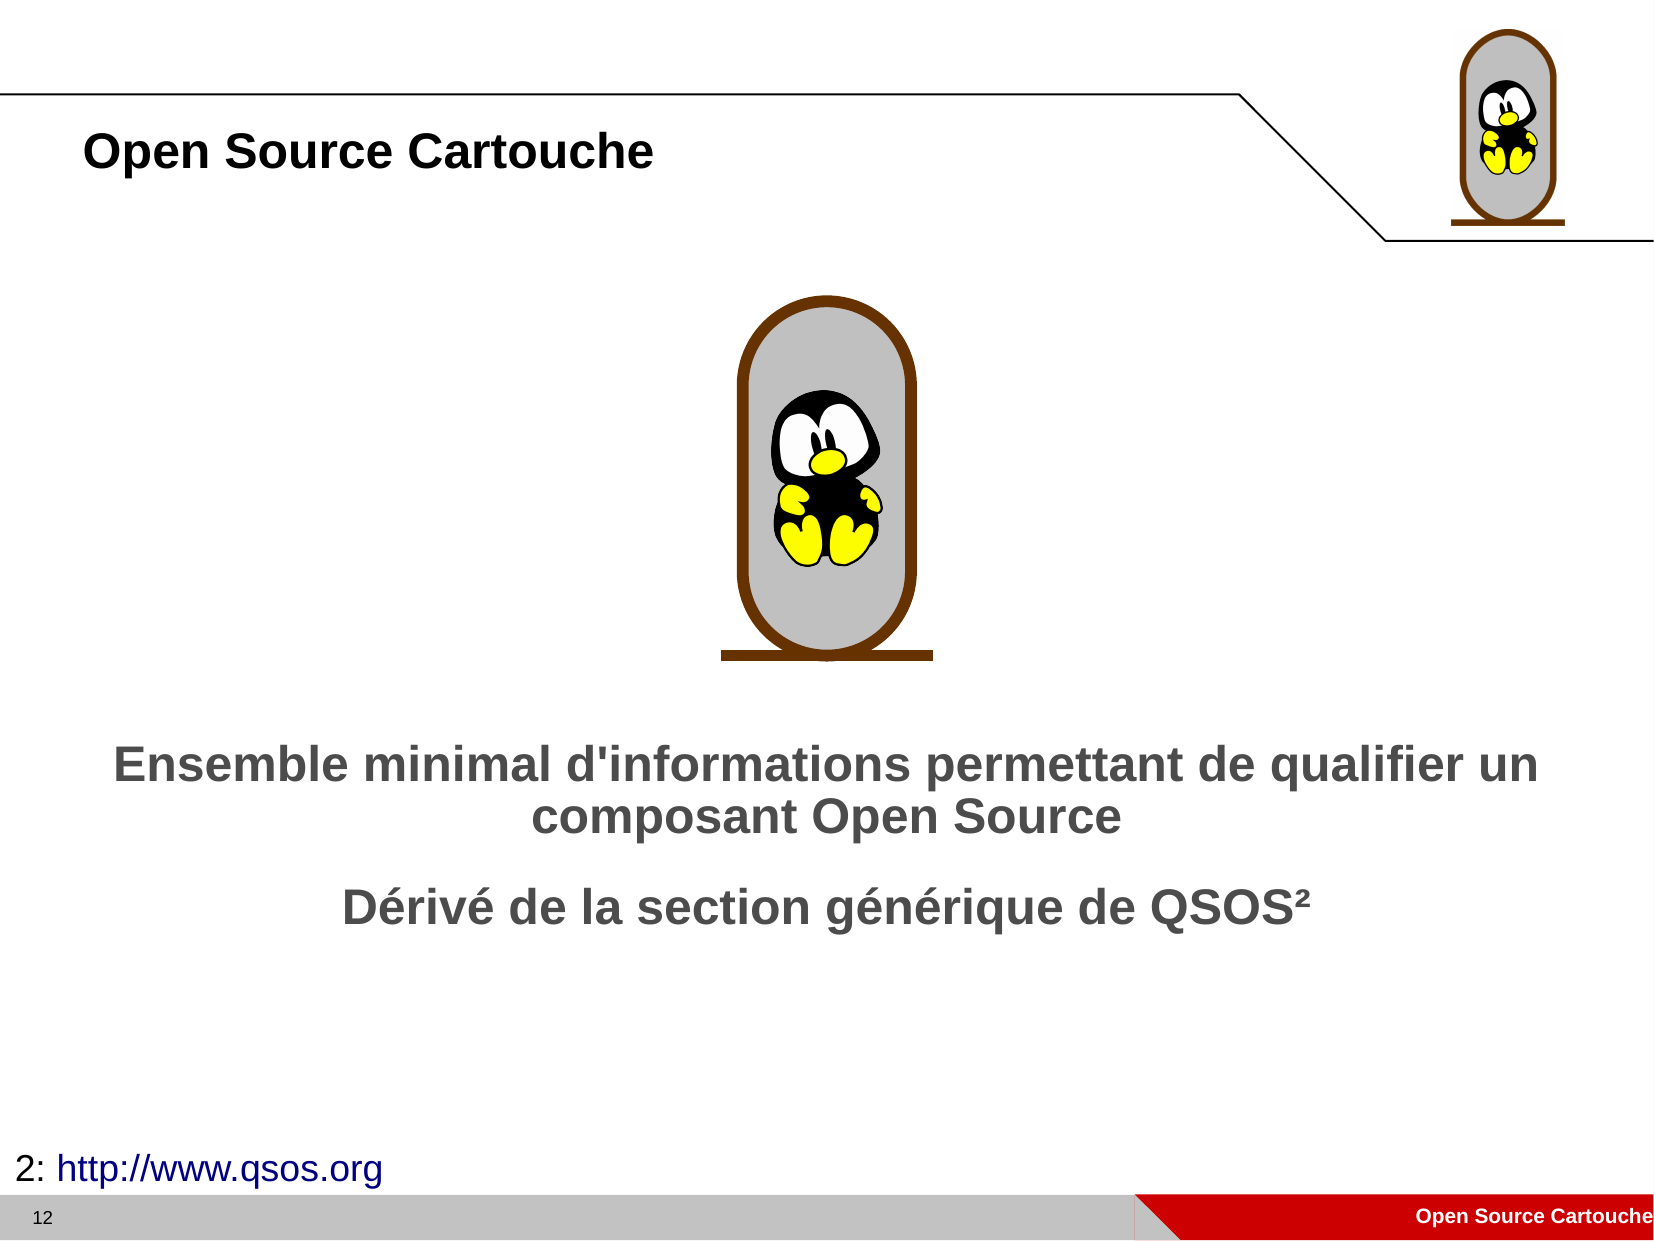

# Open Source Cartouche
Ensemble minimal d'informations permettant de qualifier un composant Open Source
Dérivé de la section générique de QSOS²
2: http://www.qsos.org